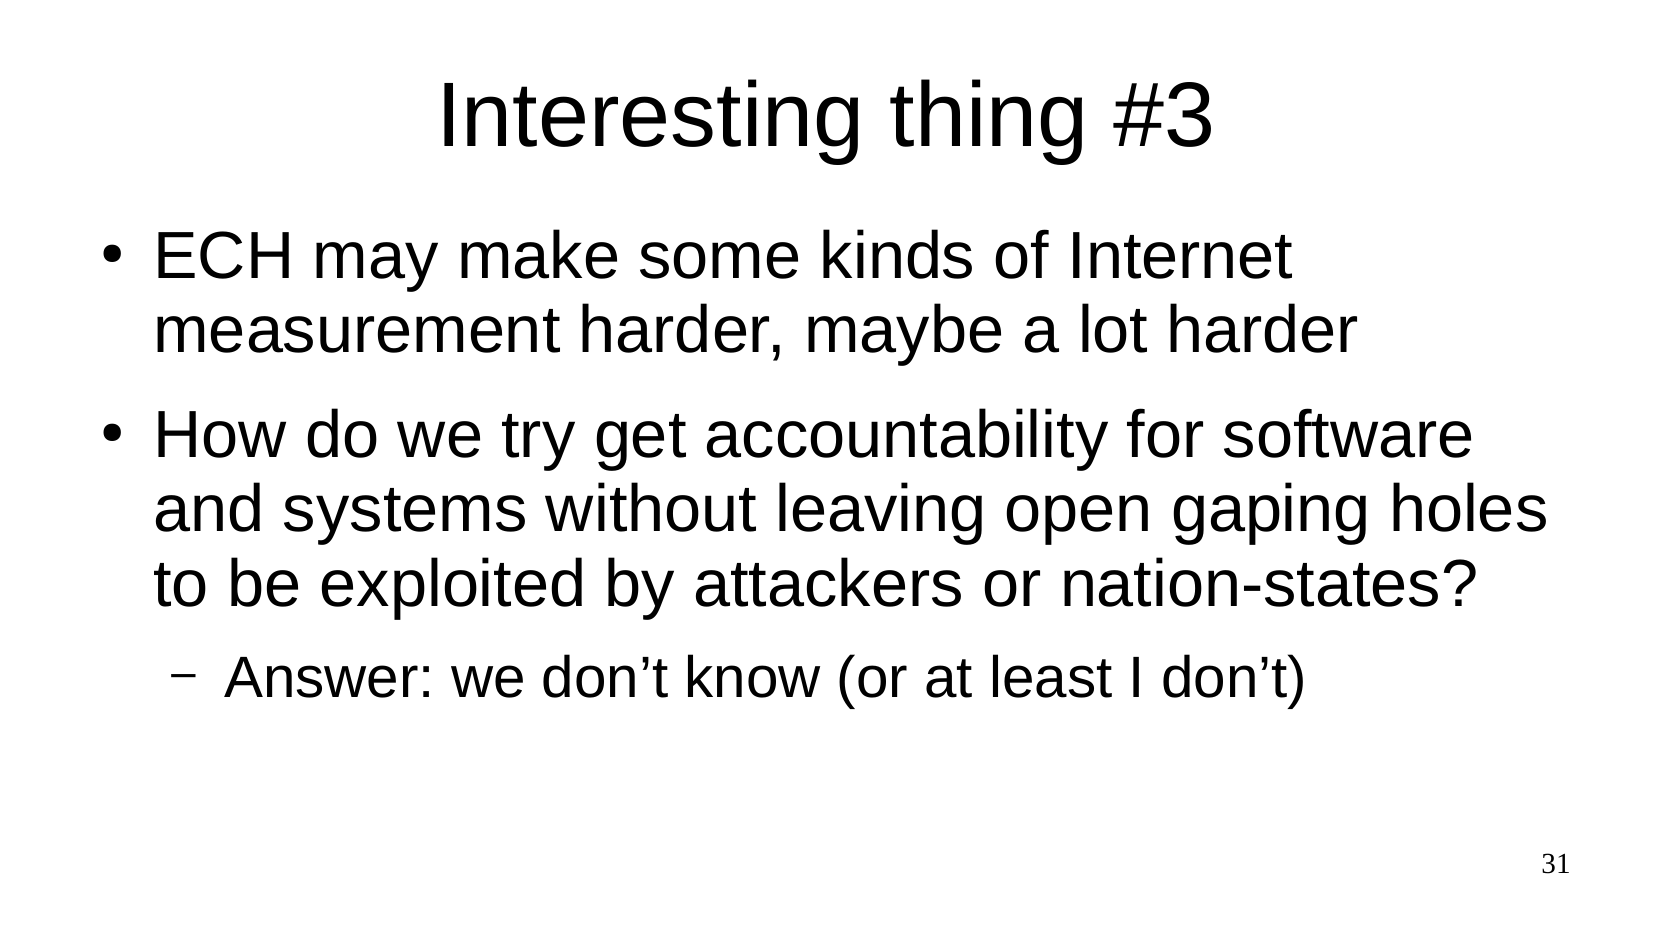

# Interesting thing #3
ECH may make some kinds of Internet measurement harder, maybe a lot harder
How do we try get accountability for software and systems without leaving open gaping holes to be exploited by attackers or nation-states?
Answer: we don’t know (or at least I don’t)
31